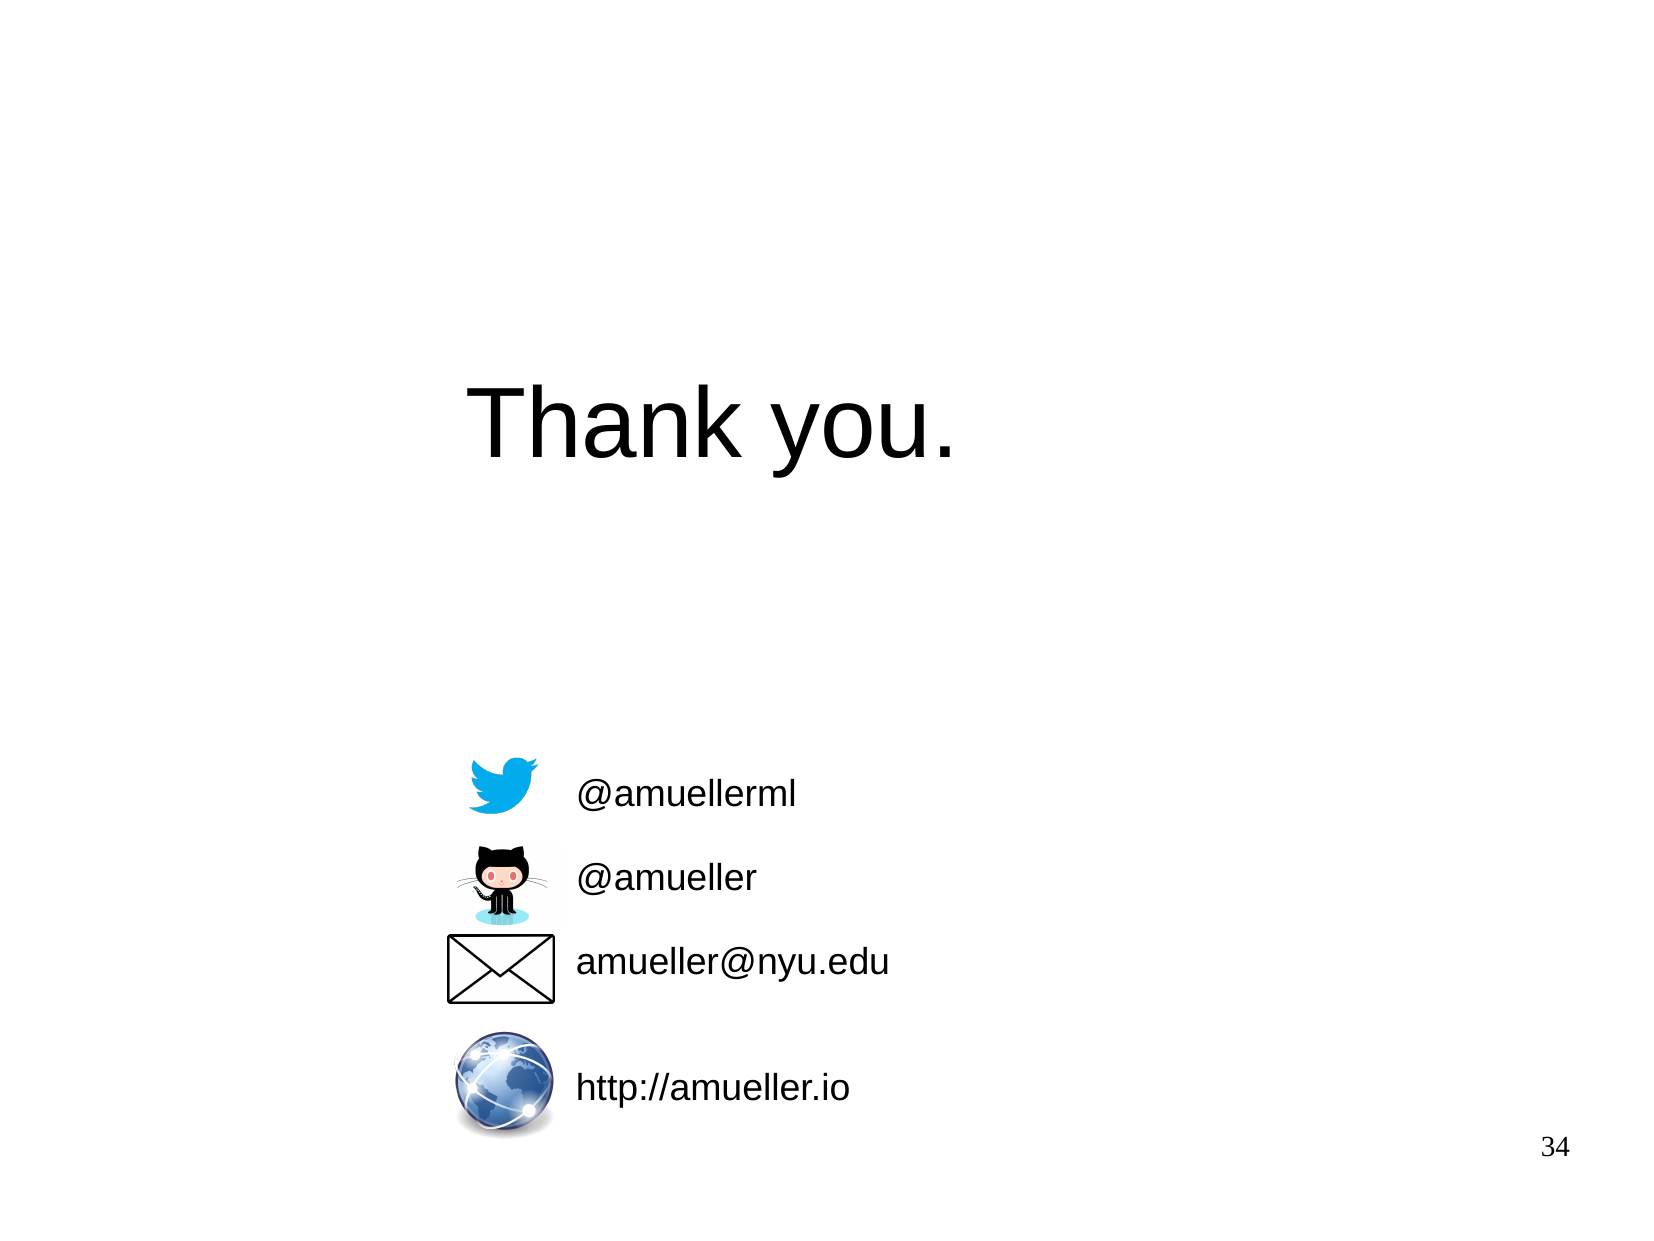

Thank you.
@amuellerml
@amueller
amueller@nyu.edu
http://amueller.io
34